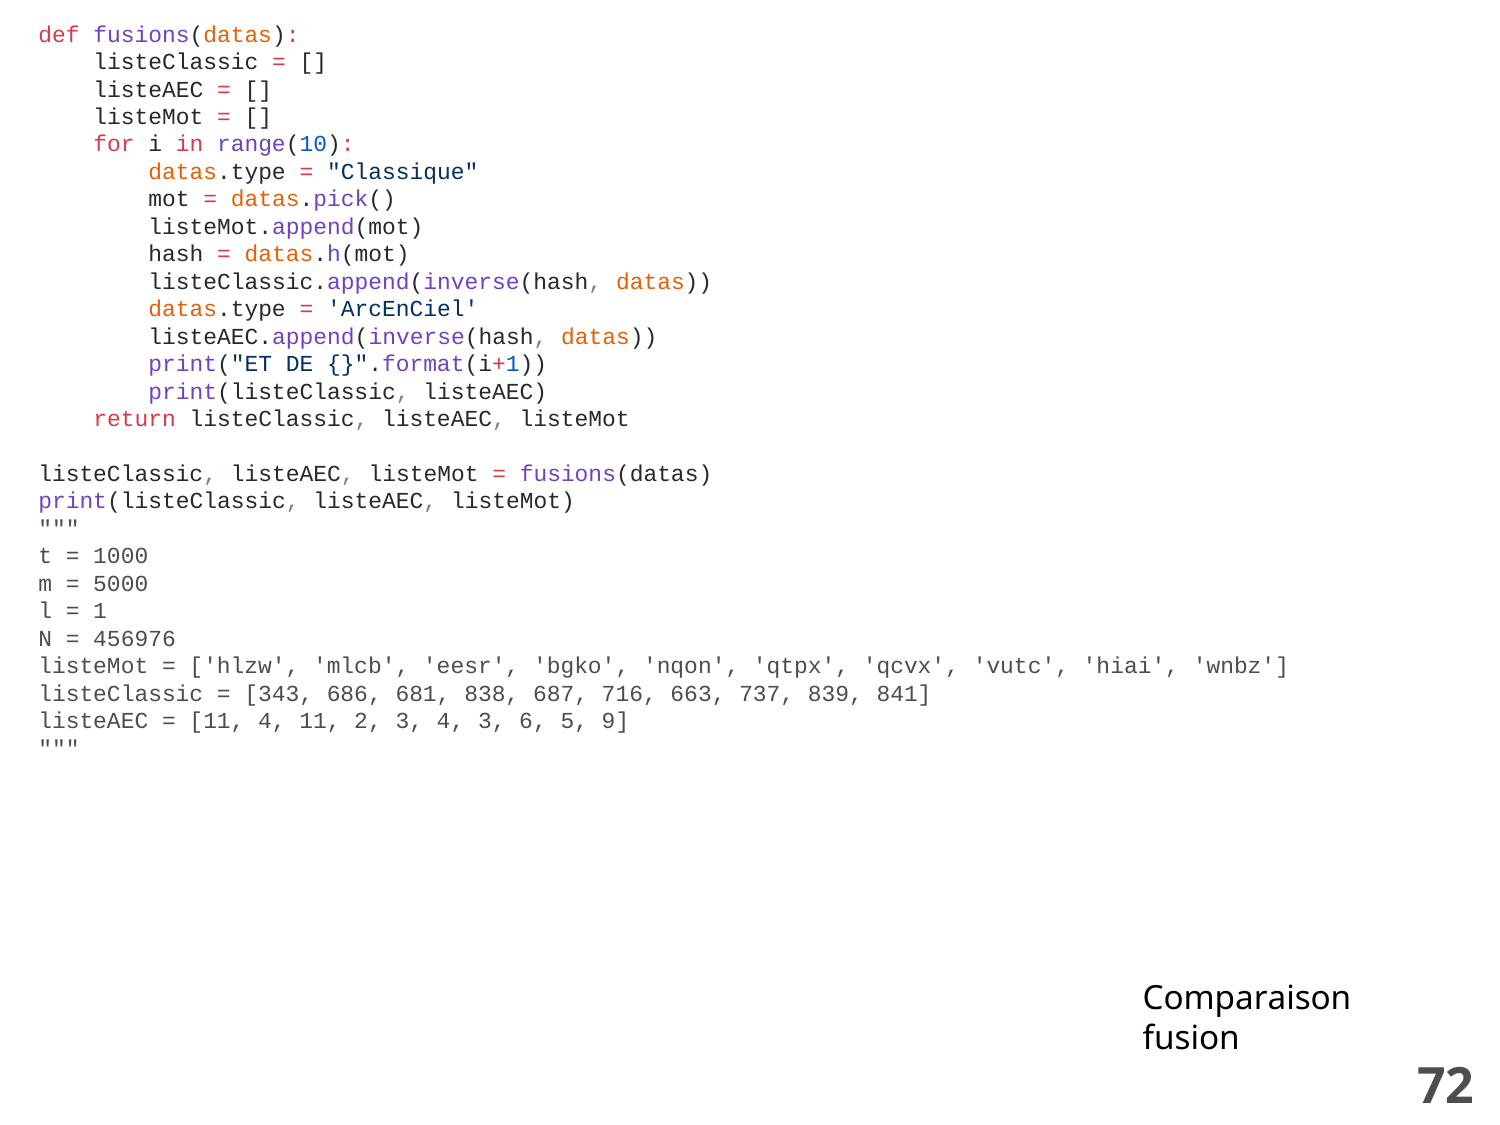

def fusions(datas):
 listeClassic = []
 listeAEC = []
 listeMot = []
 for i in range(10):
 datas.type = "Classique"
 mot = datas.pick()
 listeMot.append(mot)
 hash = datas.h(mot)
 listeClassic.append(inverse(hash, datas))
 datas.type = 'ArcEnCiel'
 listeAEC.append(inverse(hash, datas))
 print("ET DE {}".format(i+1))
 print(listeClassic, listeAEC)
 return listeClassic, listeAEC, listeMot
listeClassic, listeAEC, listeMot = fusions(datas)
print(listeClassic, listeAEC, listeMot)
"""
t = 1000
m = 5000
l = 1
N = 456976
listeMot = ['hlzw', 'mlcb', 'eesr', 'bgko', 'nqon', 'qtpx', 'qcvx', 'vutc', 'hiai', 'wnbz']
listeClassic = [343, 686, 681, 838, 687, 716, 663, 737, 839, 841]
listeAEC = [11, 4, 11, 2, 3, 4, 3, 6, 5, 9]
"""
Comparaison fusion